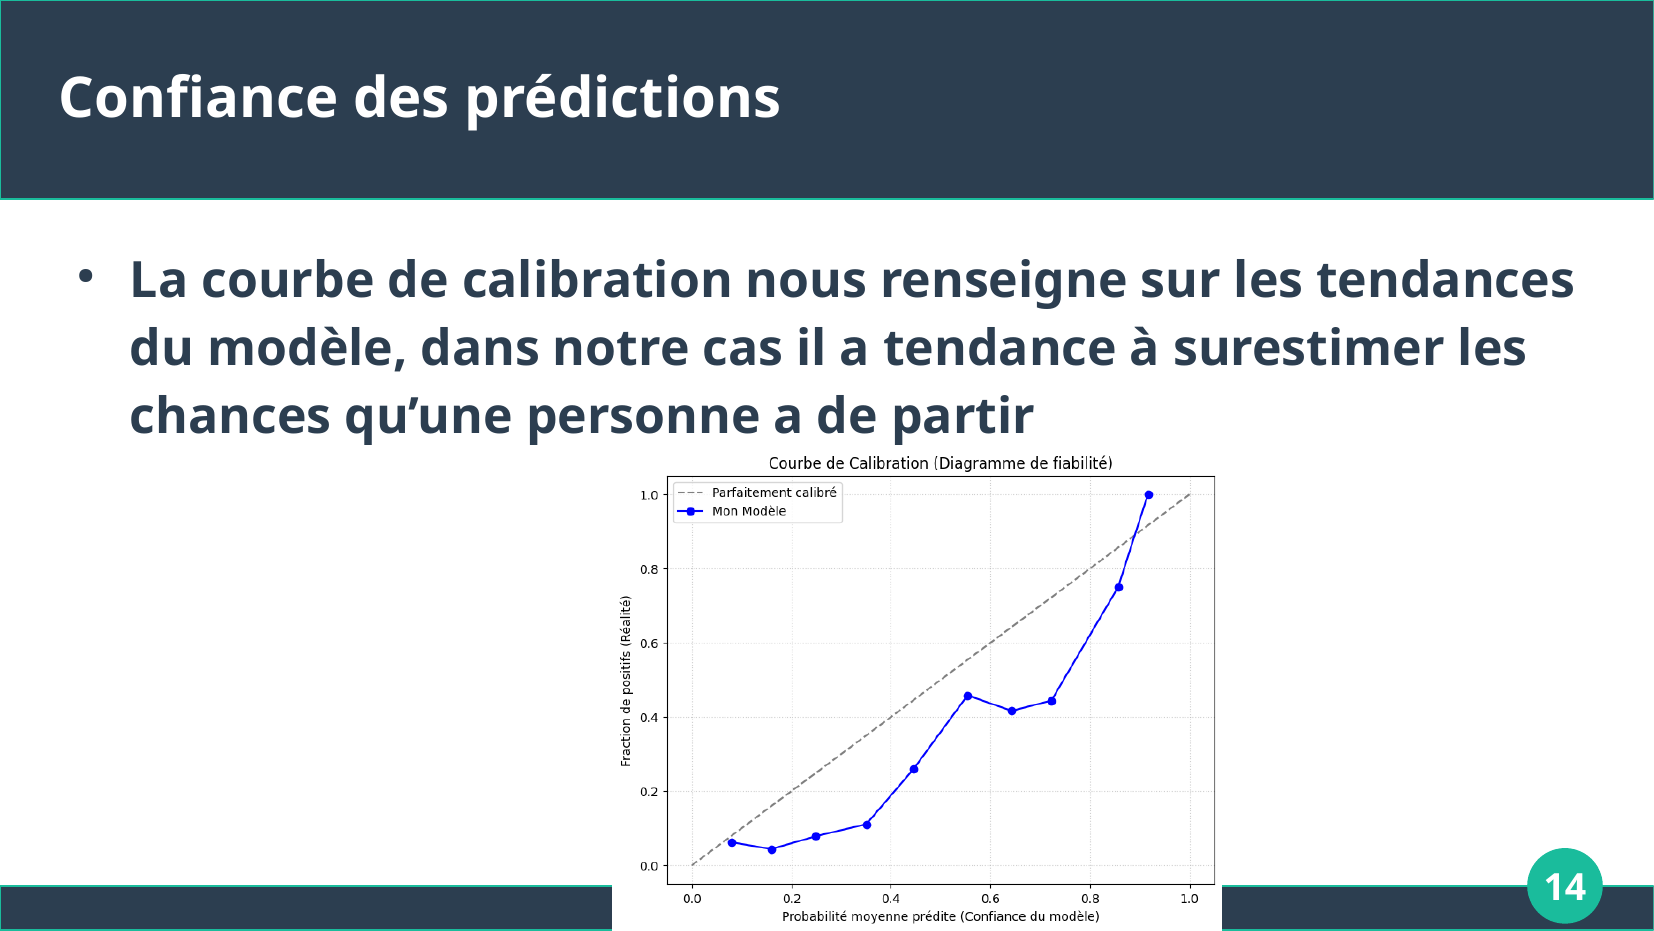

# Confiance des prédictions
La courbe de calibration nous renseigne sur les tendances du modèle, dans notre cas il a tendance à surestimer les chances qu’une personne a de partir
14